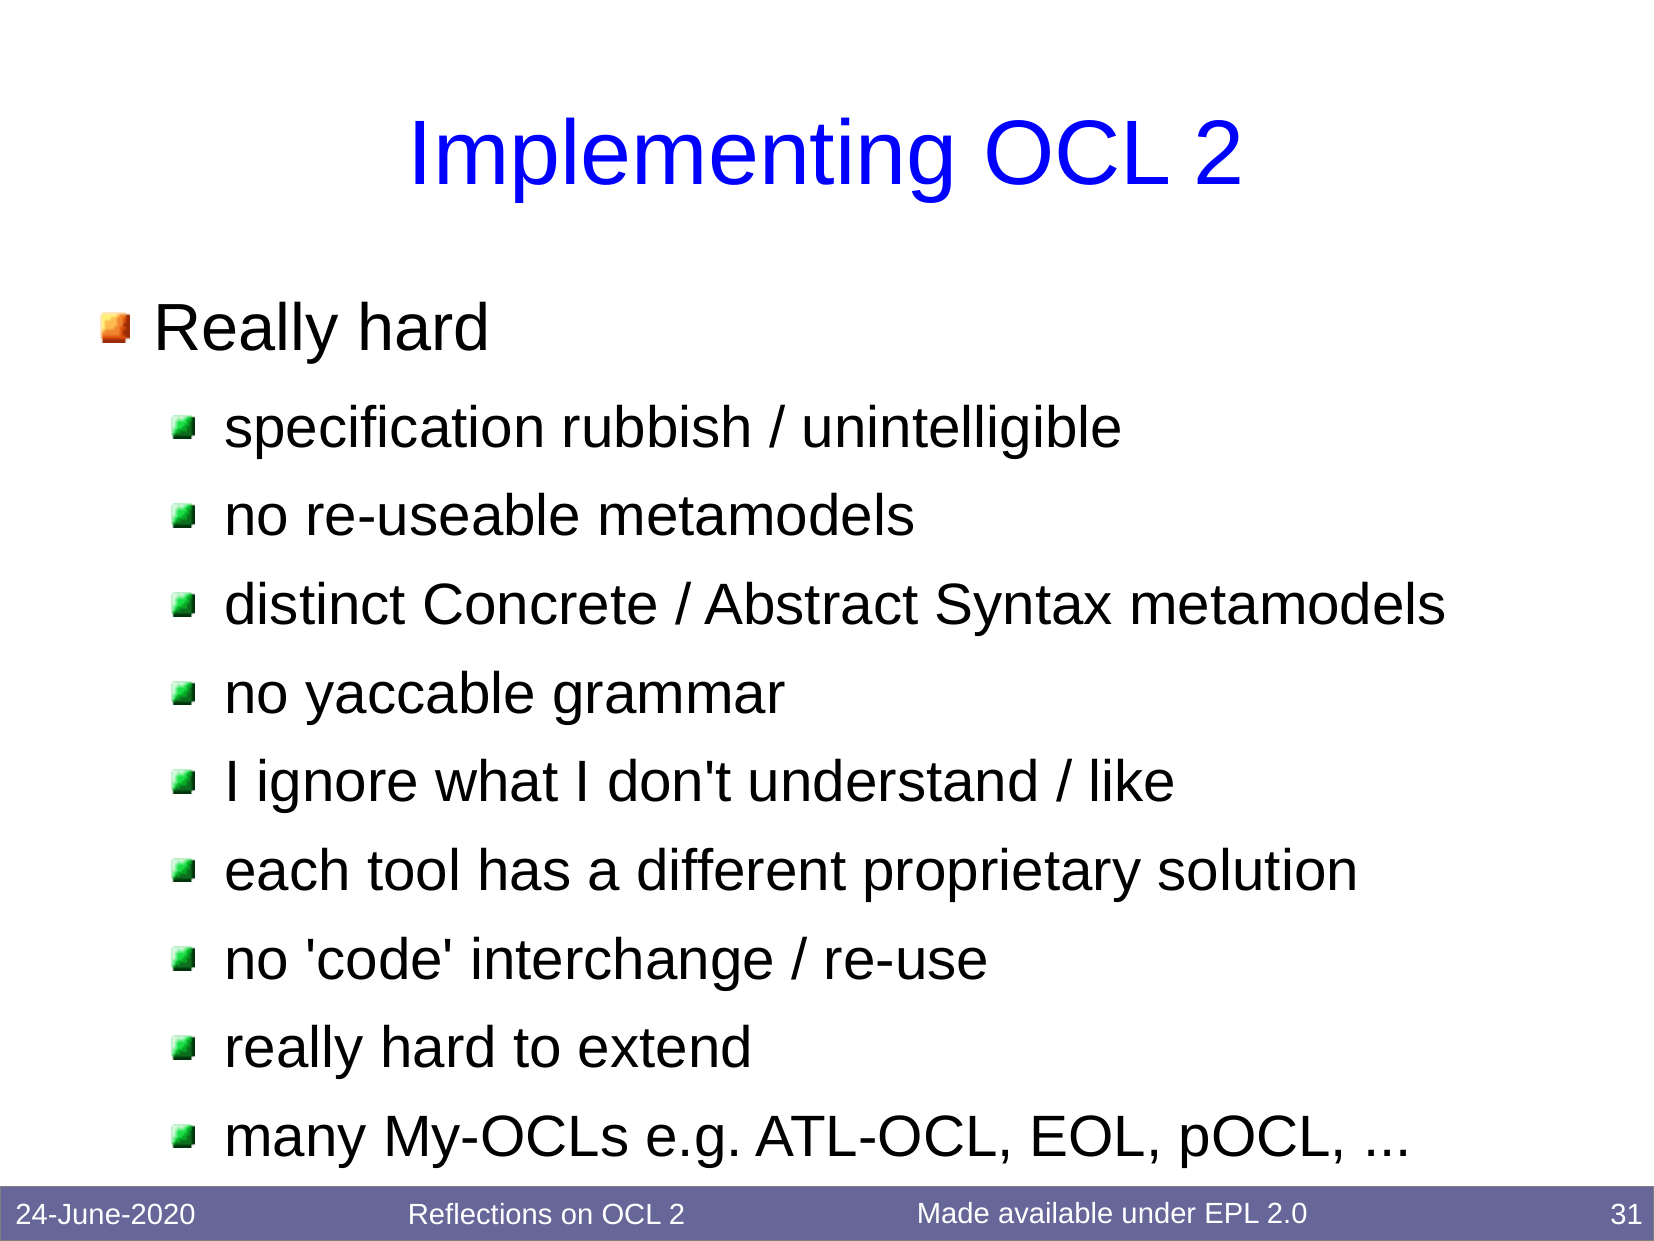

# Implementing OCL 2
Really hard
specification rubbish / unintelligible
no re-useable metamodels
distinct Concrete / Abstract Syntax metamodels
no yaccable grammar
I ignore what I don't understand / like
each tool has a different proprietary solution
no 'code' interchange / re-use
really hard to extend
many My-OCLs e.g. ATL-OCL, EOL, pOCL, ...
24-June-2020
Reflections on OCL 2
31